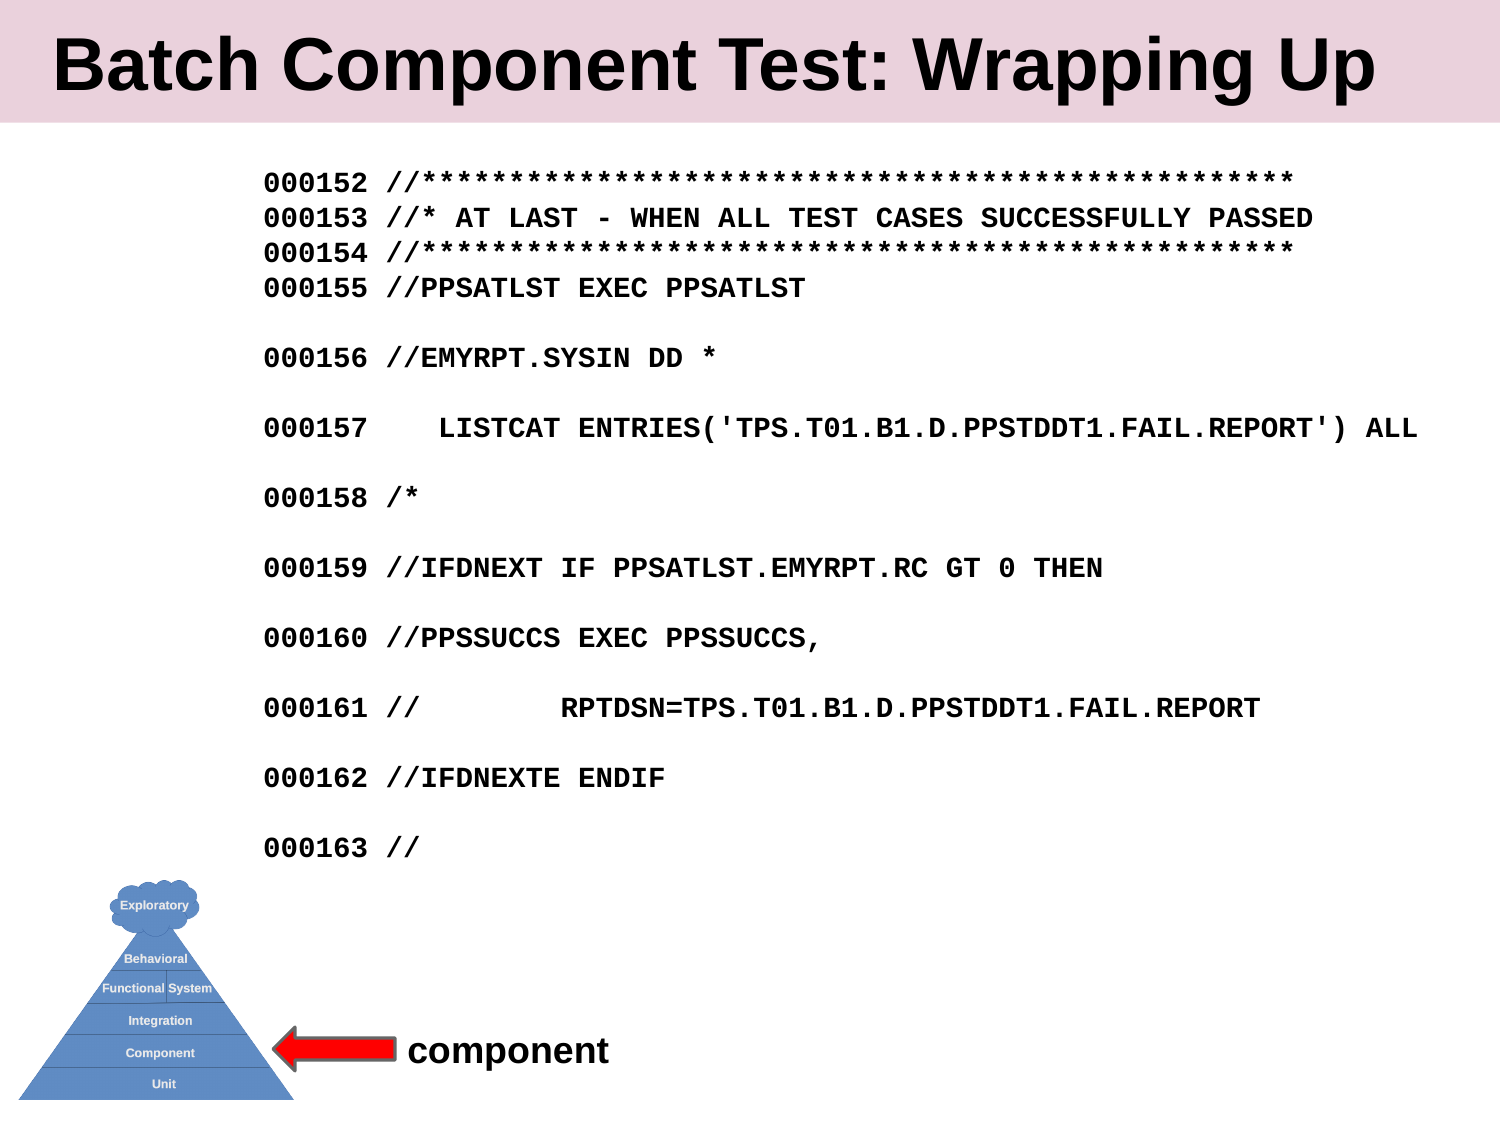

Batch Component Test: Wrapping Up
 000152 //**************************************************
 000153 //* AT LAST - WHEN ALL TEST CASES SUCCESSFULLY PASSED
 000154 //**************************************************
 000155 //PPSATLST EXEC PPSATLST
 000156 //EMYRPT.SYSIN DD *
 000157 LISTCAT ENTRIES('TPS.T01.B1.D.PPSTDDT1.FAIL.REPORT') ALL
 000158 /*
 000159 //IFDNEXT IF PPSATLST.EMYRPT.RC GT 0 THEN
 000160 //PPSSUCCS EXEC PPSSUCCS,
 000161 // RPTDSN=TPS.T01.B1.D.PPSTDDT1.FAIL.REPORT
 000162 //IFDNEXTE ENDIF
 000163 //
component